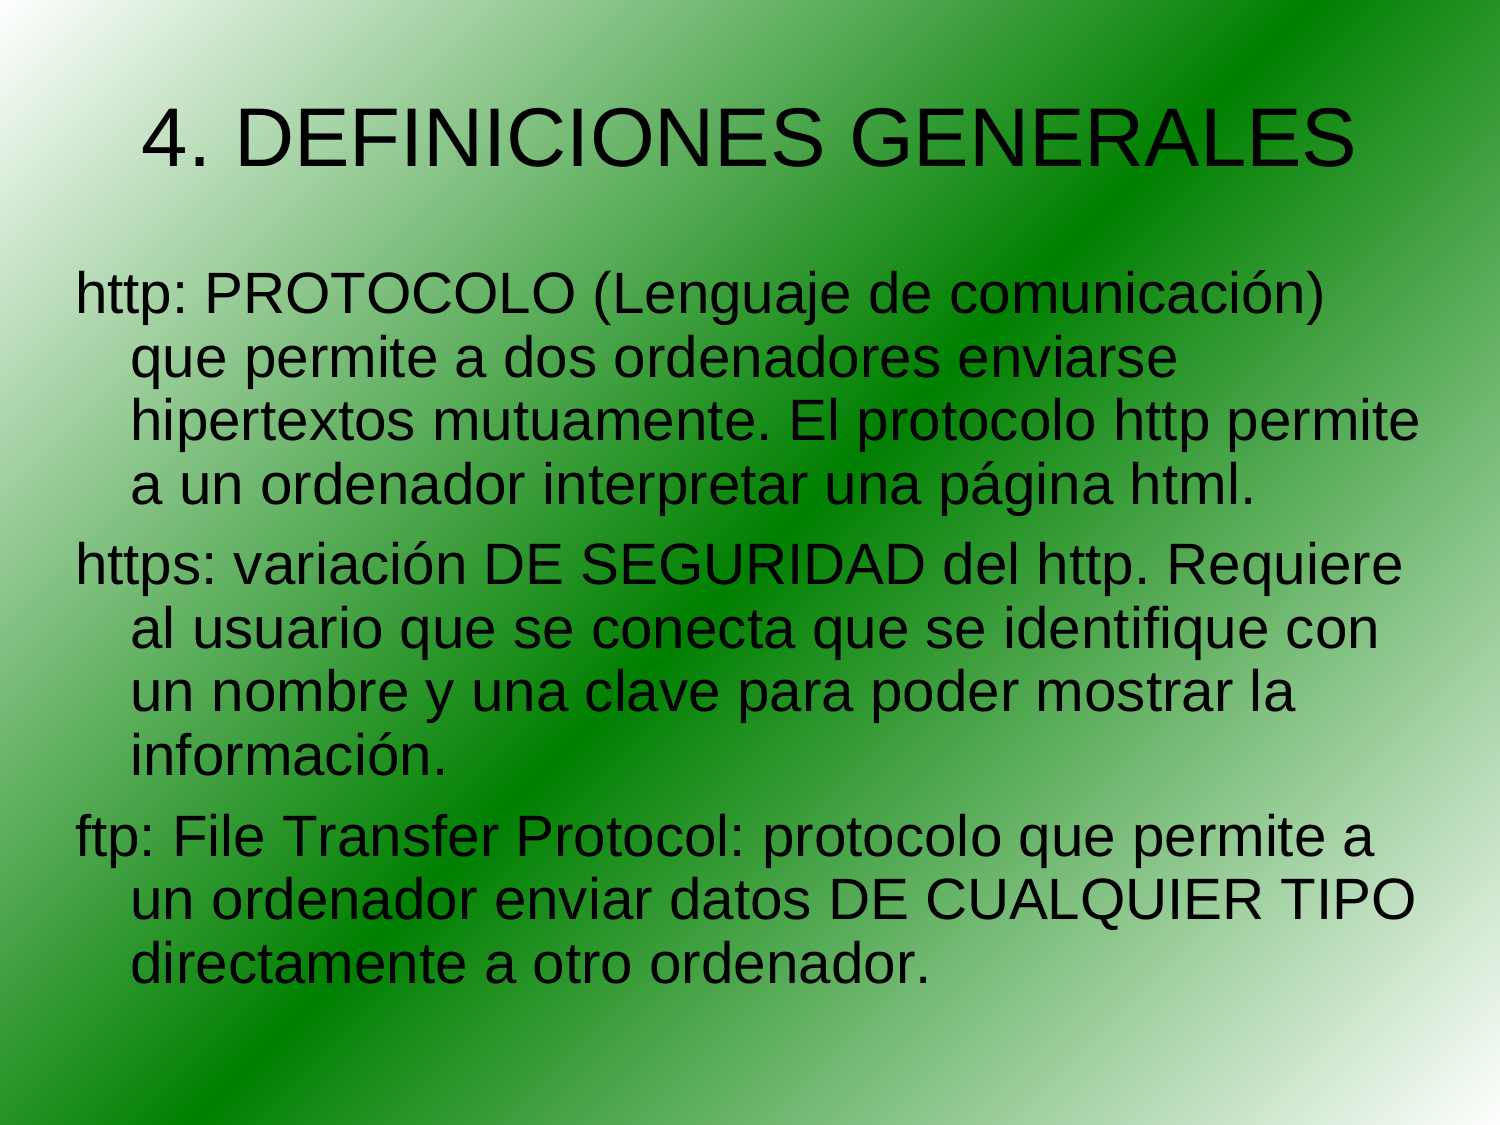

# 4. DEFINICIONES GENERALES
http: PROTOCOLO (Lenguaje de comunicación) que permite a dos ordenadores enviarse hipertextos mutuamente. El protocolo http permite a un ordenador interpretar una página html.
https: variación DE SEGURIDAD del http. Requiere al usuario que se conecta que se identifique con un nombre y una clave para poder mostrar la información.
ftp: File Transfer Protocol: protocolo que permite a un ordenador enviar datos DE CUALQUIER TIPO directamente a otro ordenador.